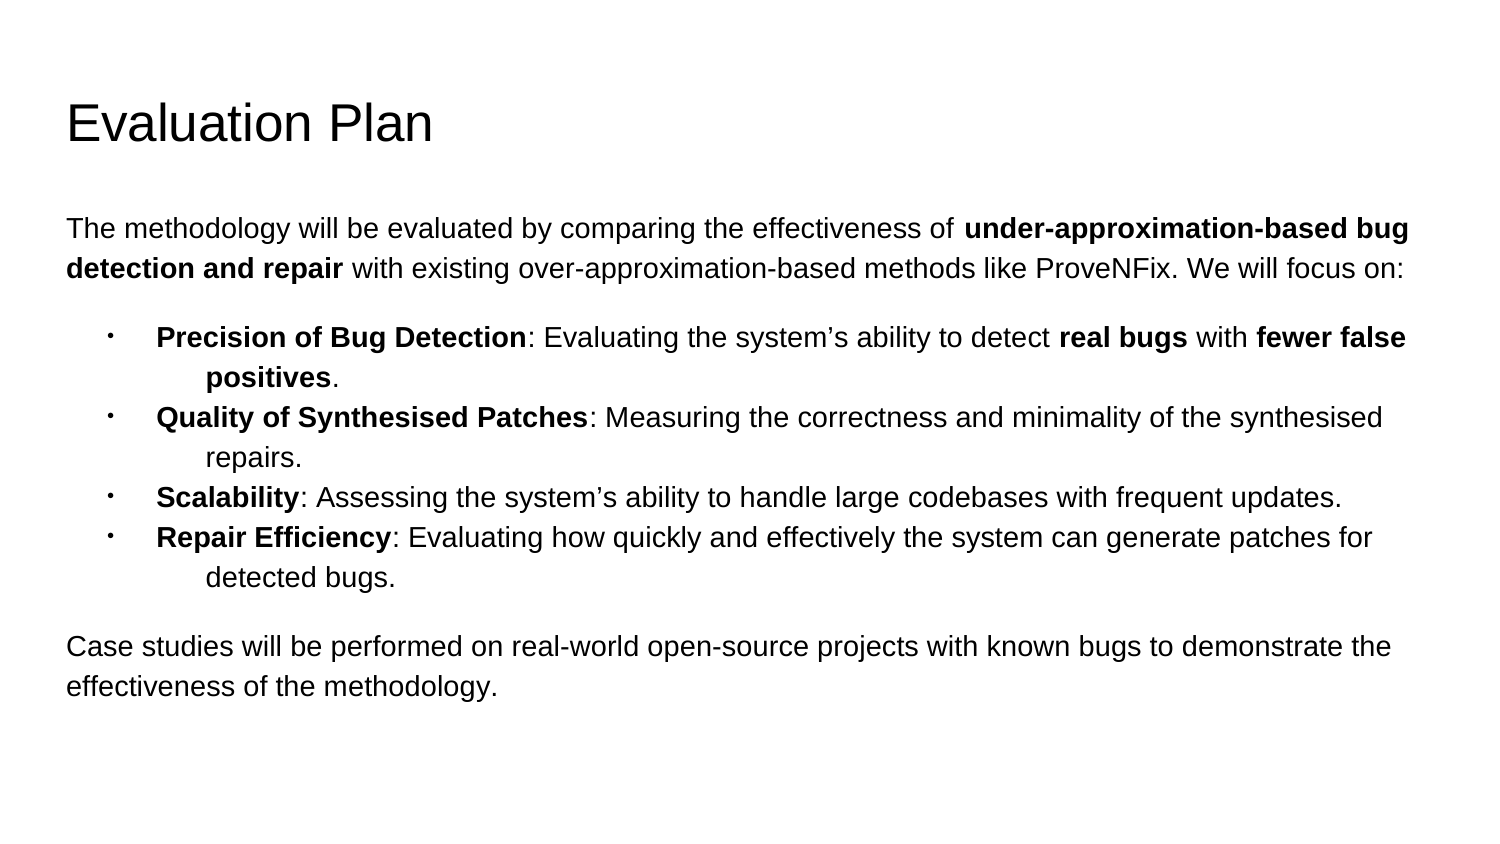

# Evaluation Plan
The methodology will be evaluated by comparing the effectiveness of under-approximation-based bug detection and repair with existing over-approximation-based methods like ProveNFix. We will focus on:
Precision of Bug Detection: Evaluating the system’s ability to detect real bugs with fewer false positives.
Quality of Synthesised Patches: Measuring the correctness and minimality of the synthesised repairs.
Scalability: Assessing the system’s ability to handle large codebases with frequent updates.
Repair Efficiency: Evaluating how quickly and effectively the system can generate patches for detected bugs.
Case studies will be performed on real-world open-source projects with known bugs to demonstrate the effectiveness of the methodology.